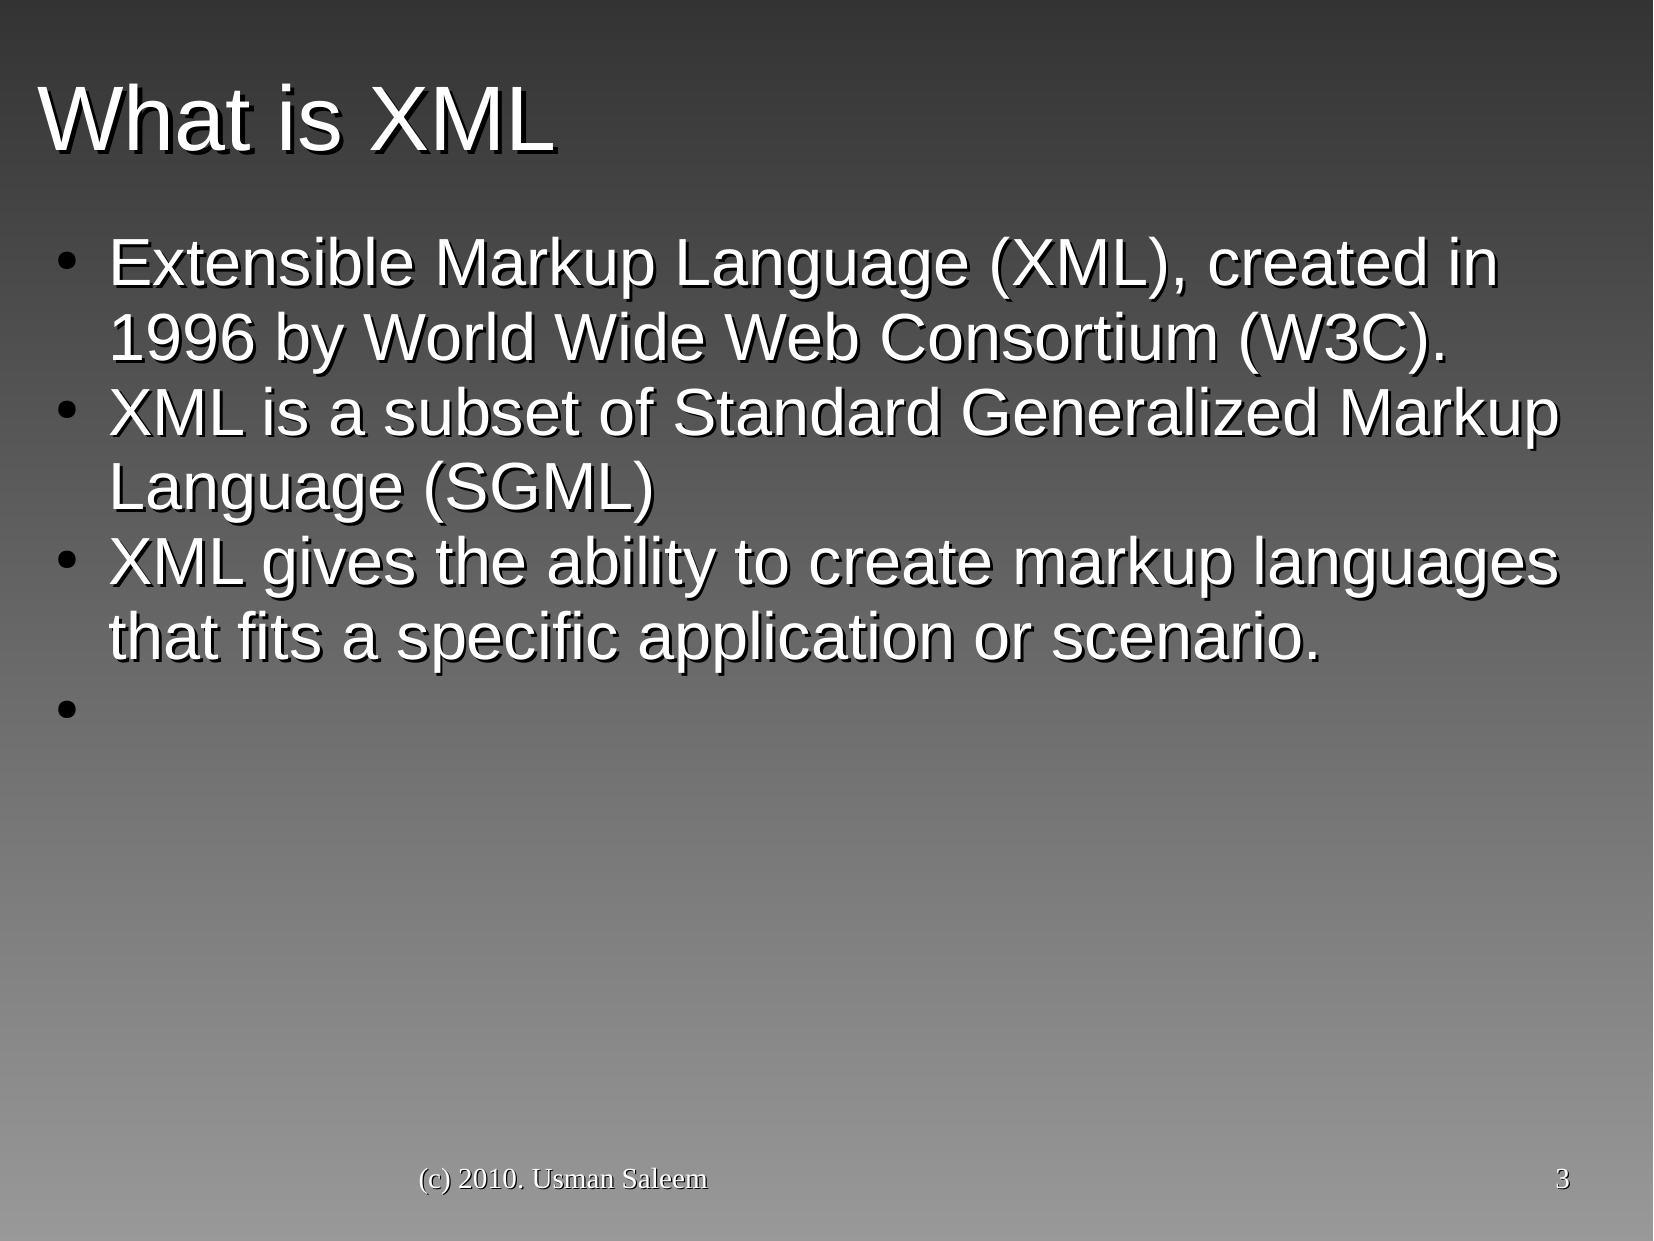

# What is XML
Extensible Markup Language (XML), created in 1996 by World Wide Web Consortium (W3C).
XML is a subset of Standard Generalized Markup Language (SGML)
XML gives the ability to create markup languages that fits a specific application or scenario.
(c) 2010. Usman Saleem
3